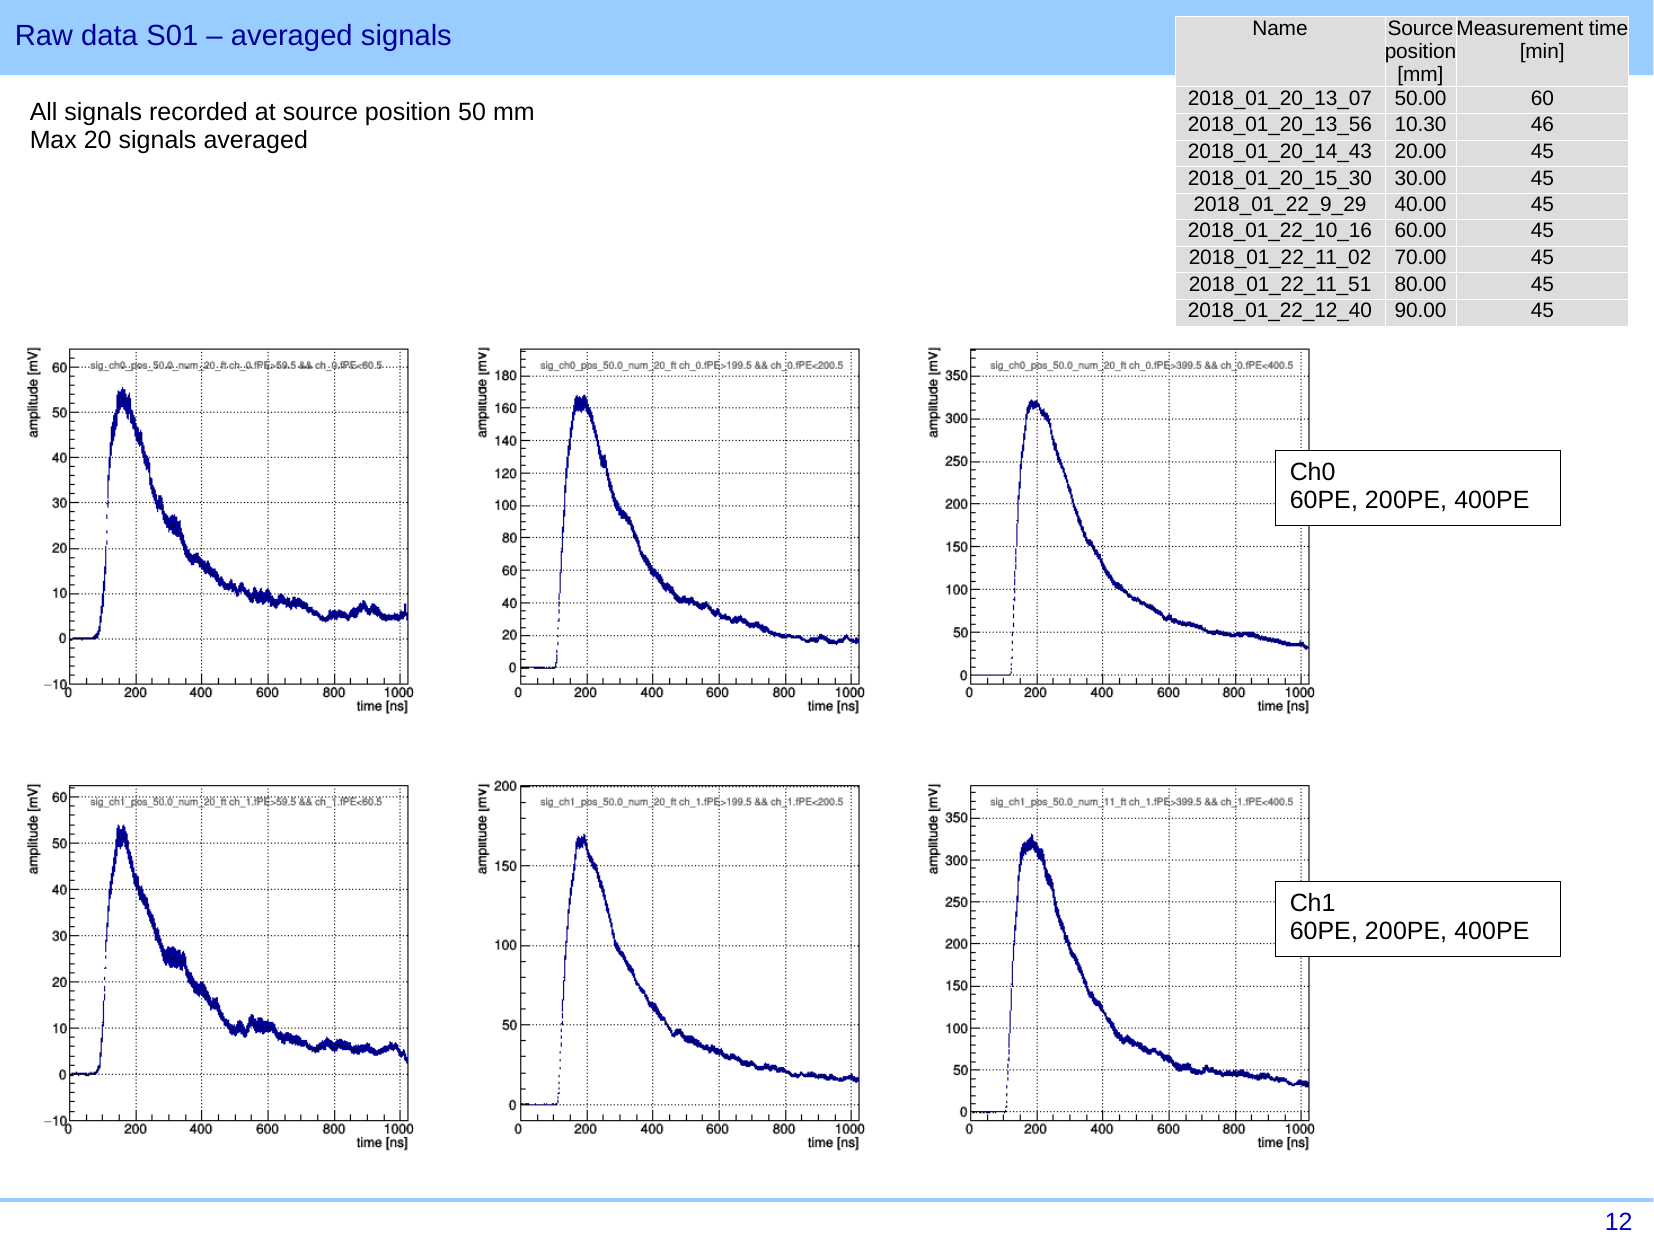

Raw data S01 – averaged signals
| Name | Source position [mm] | Measurement time [min] |
| --- | --- | --- |
| 2018\_01\_20\_13\_07 | 50.00 | 60 |
| 2018\_01\_20\_13\_56 | 10.30 | 46 |
| 2018\_01\_20\_14\_43 | 20.00 | 45 |
| 2018\_01\_20\_15\_30 | 30.00 | 45 |
| 2018\_01\_22\_9\_29 | 40.00 | 45 |
| 2018\_01\_22\_10\_16 | 60.00 | 45 |
| 2018\_01\_22\_11\_02 | 70.00 | 45 |
| 2018\_01\_22\_11\_51 | 80.00 | 45 |
| 2018\_01\_22\_12\_40 | 90.00 | 45 |
All signals recorded at source position 50 mm
Max 20 signals averaged
Ch0
60PE, 200PE, 400PE
Ch1
60PE, 200PE, 400PE